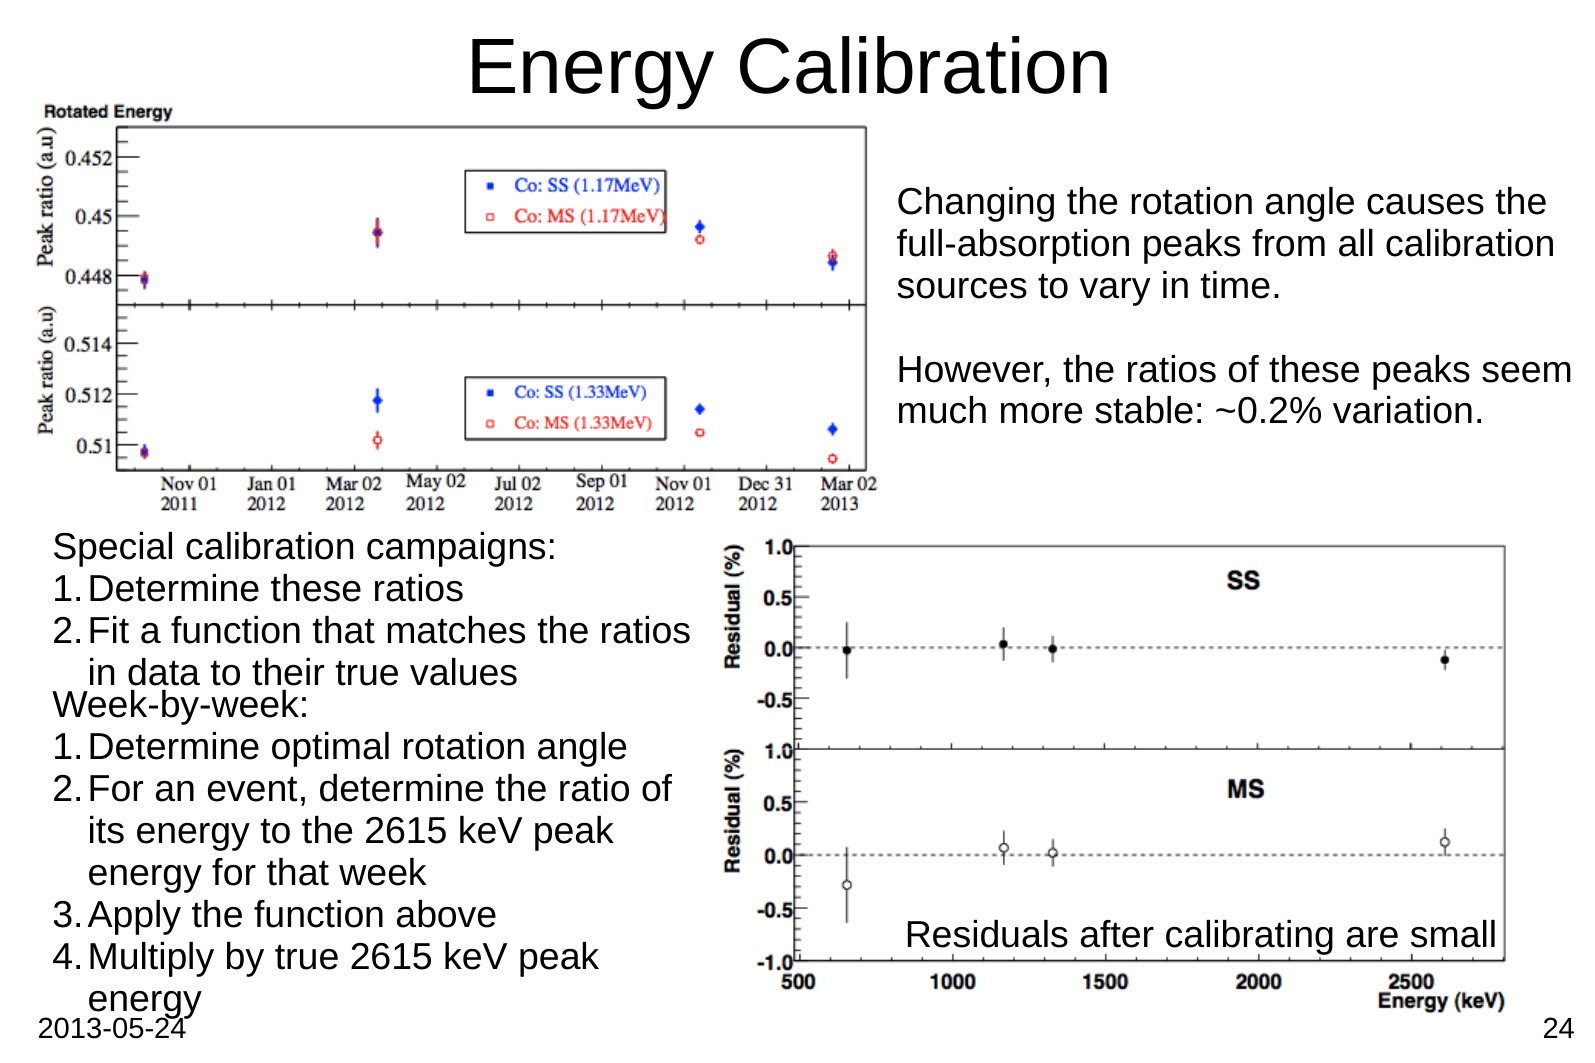

# Energy Calibration
Changing the rotation angle causes the full-absorption peaks from all calibration sources to vary in time.
However, the ratios of these peaks seem much more stable: ~0.2% variation.
Special calibration campaigns:
Determine these ratios
Fit a function that matches the ratios in data to their true values
Week-by-week:
Determine optimal rotation angle
For an event, determine the ratio of its energy to the 2615 keV peak energy for that week
Apply the function above
Multiply by true 2615 keV peak energy
Residuals after calibrating are small
2013-05-24
24